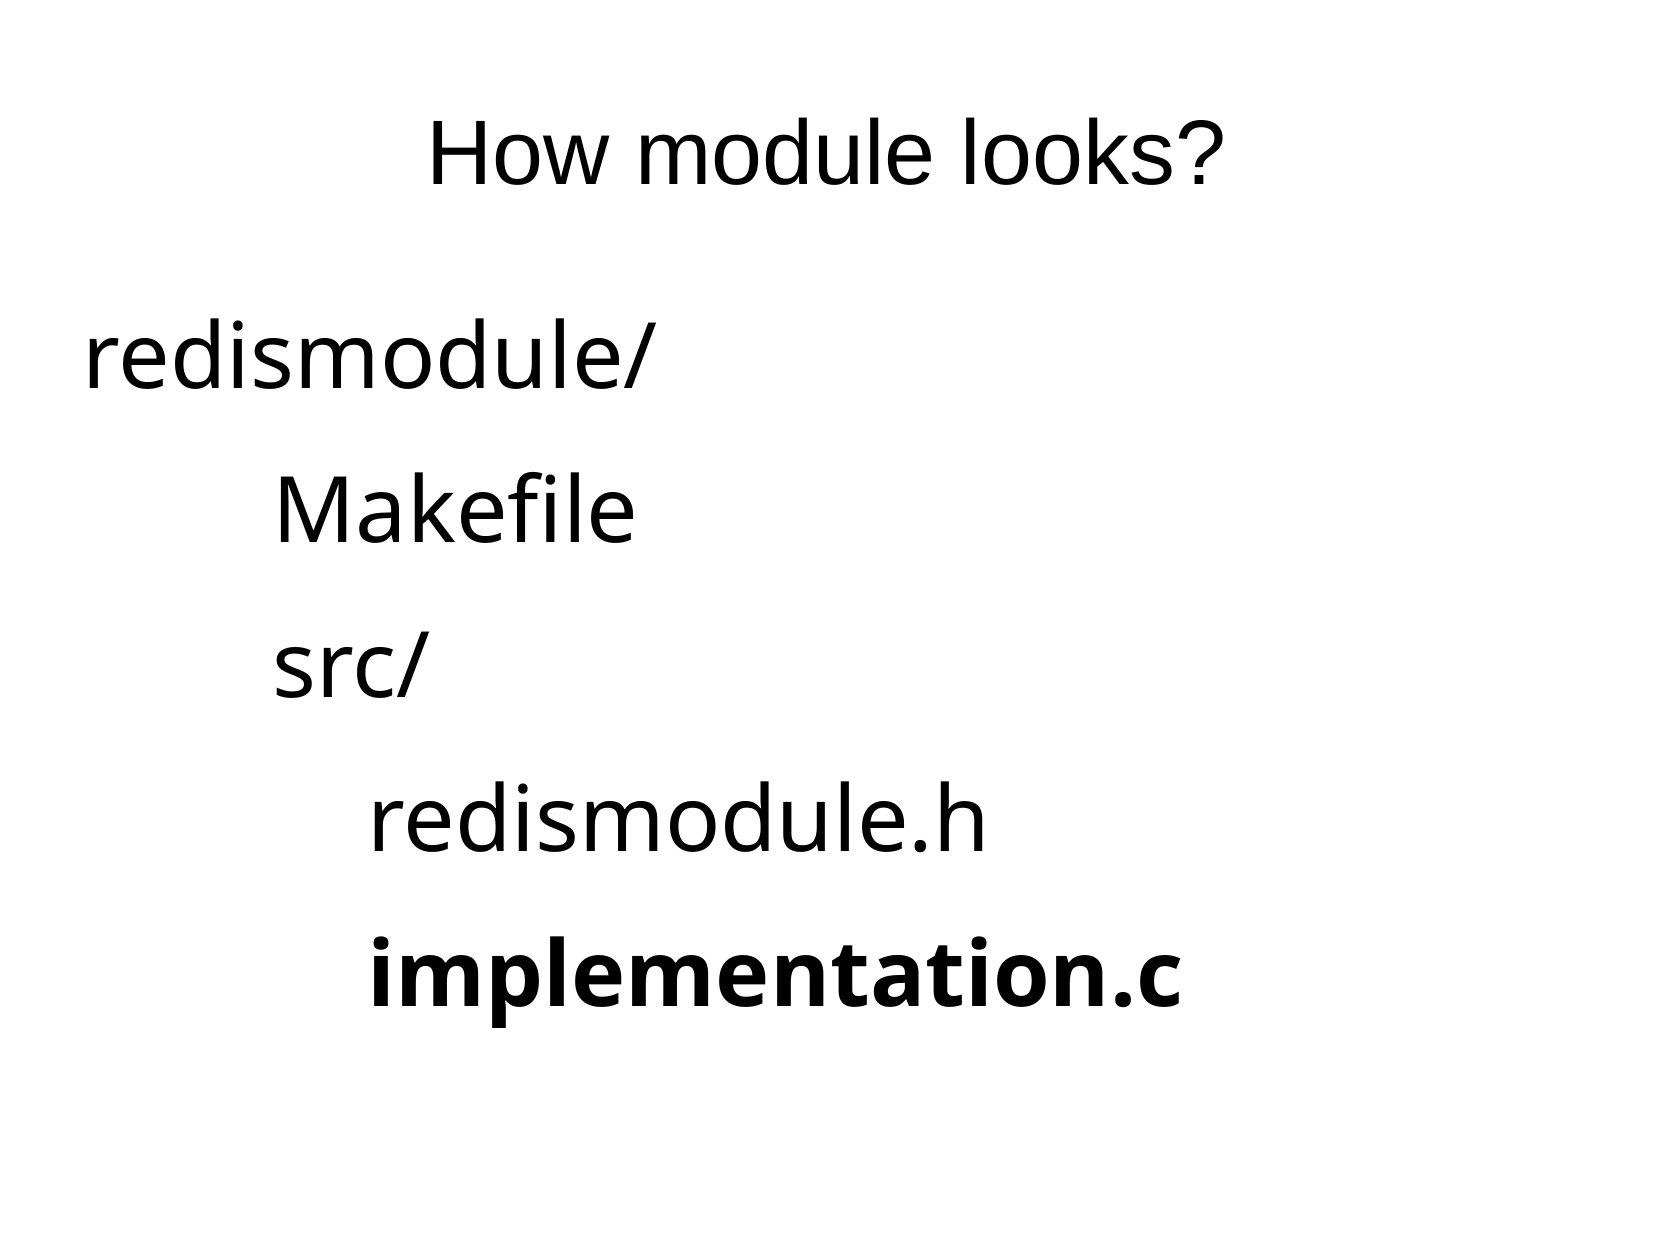

# How module looks?
redismodule/
 Makefile
 src/
 redismodule.h
 implementation.c